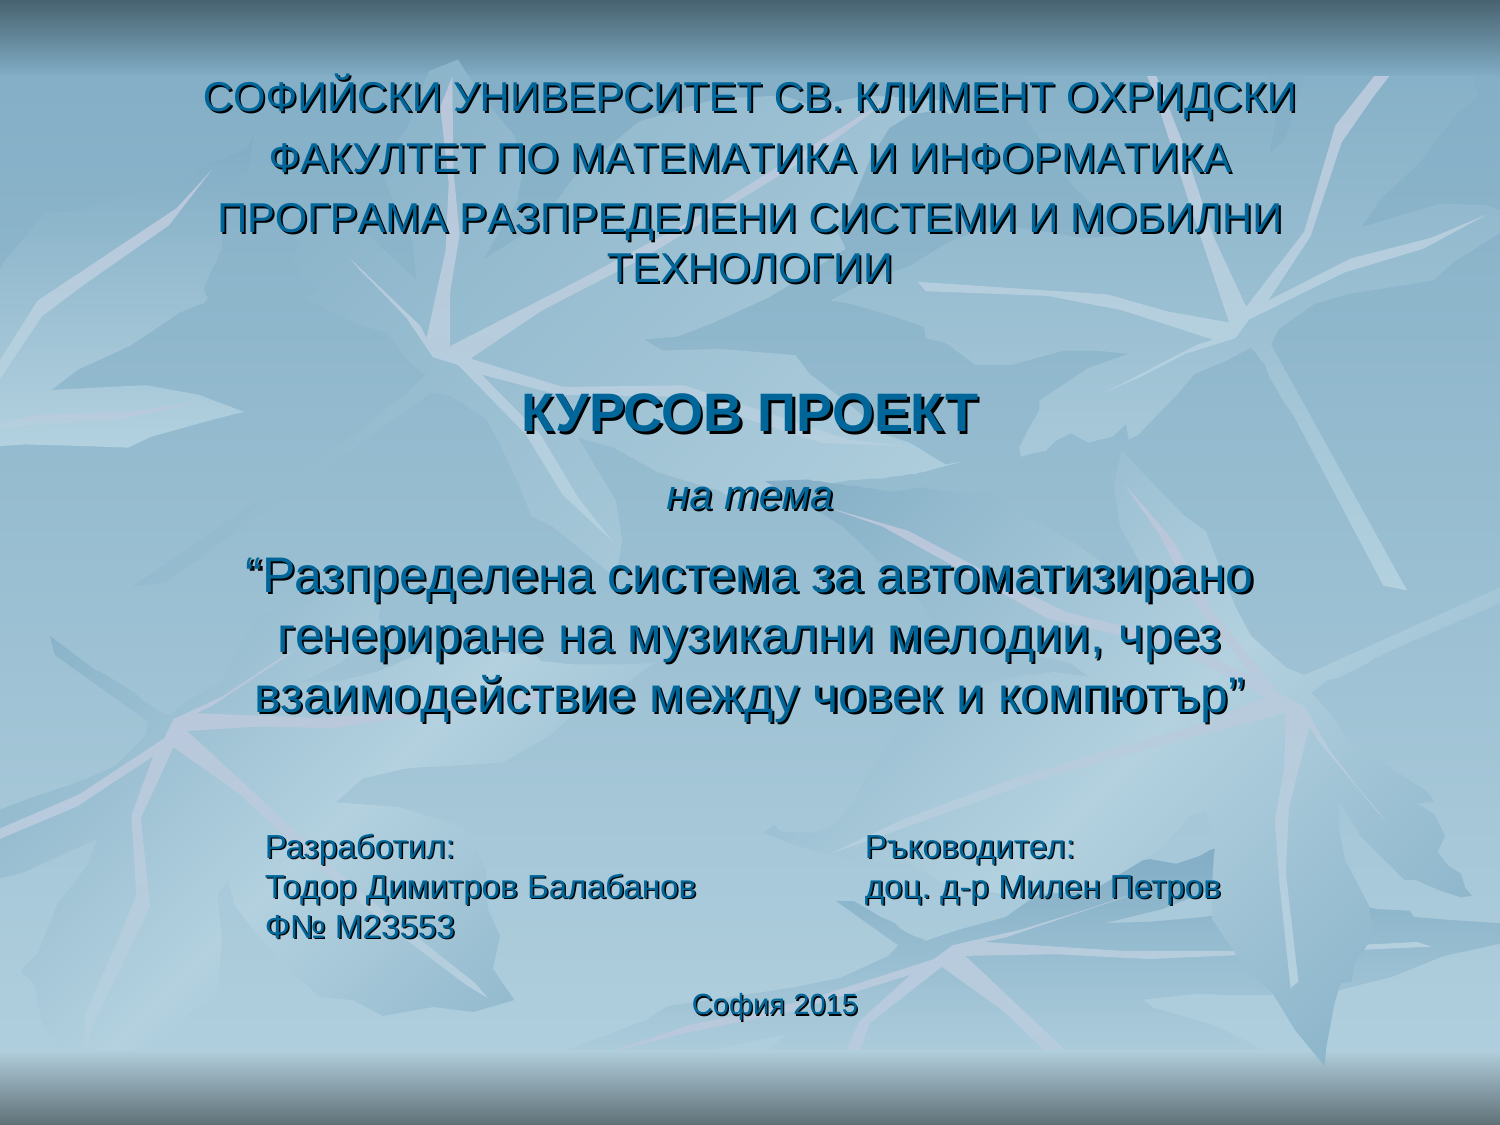

СОФИЙСКИ УНИВЕРСИТЕТ СВ. КЛИМЕНТ ОХРИДСКИ
ФАКУЛТЕТ ПО МАТЕМАТИКА И ИНФОРМАТИКА
ПРОГРАМА РАЗПРЕДЕЛЕНИ СИСТЕМИ И МОБИЛНИ ТЕХНОЛОГИИ
# КУРСОВ ПРОЕКТ на тема “Разпределена система за автоматизирано генериране на музикални мелодии, чрез взаимодействие между човек и компютър”
Разработил:			Ръководител:
Тодор Димитров Балабанов		доц. д-р Милен Петров
Ф№ М23553
София 2015